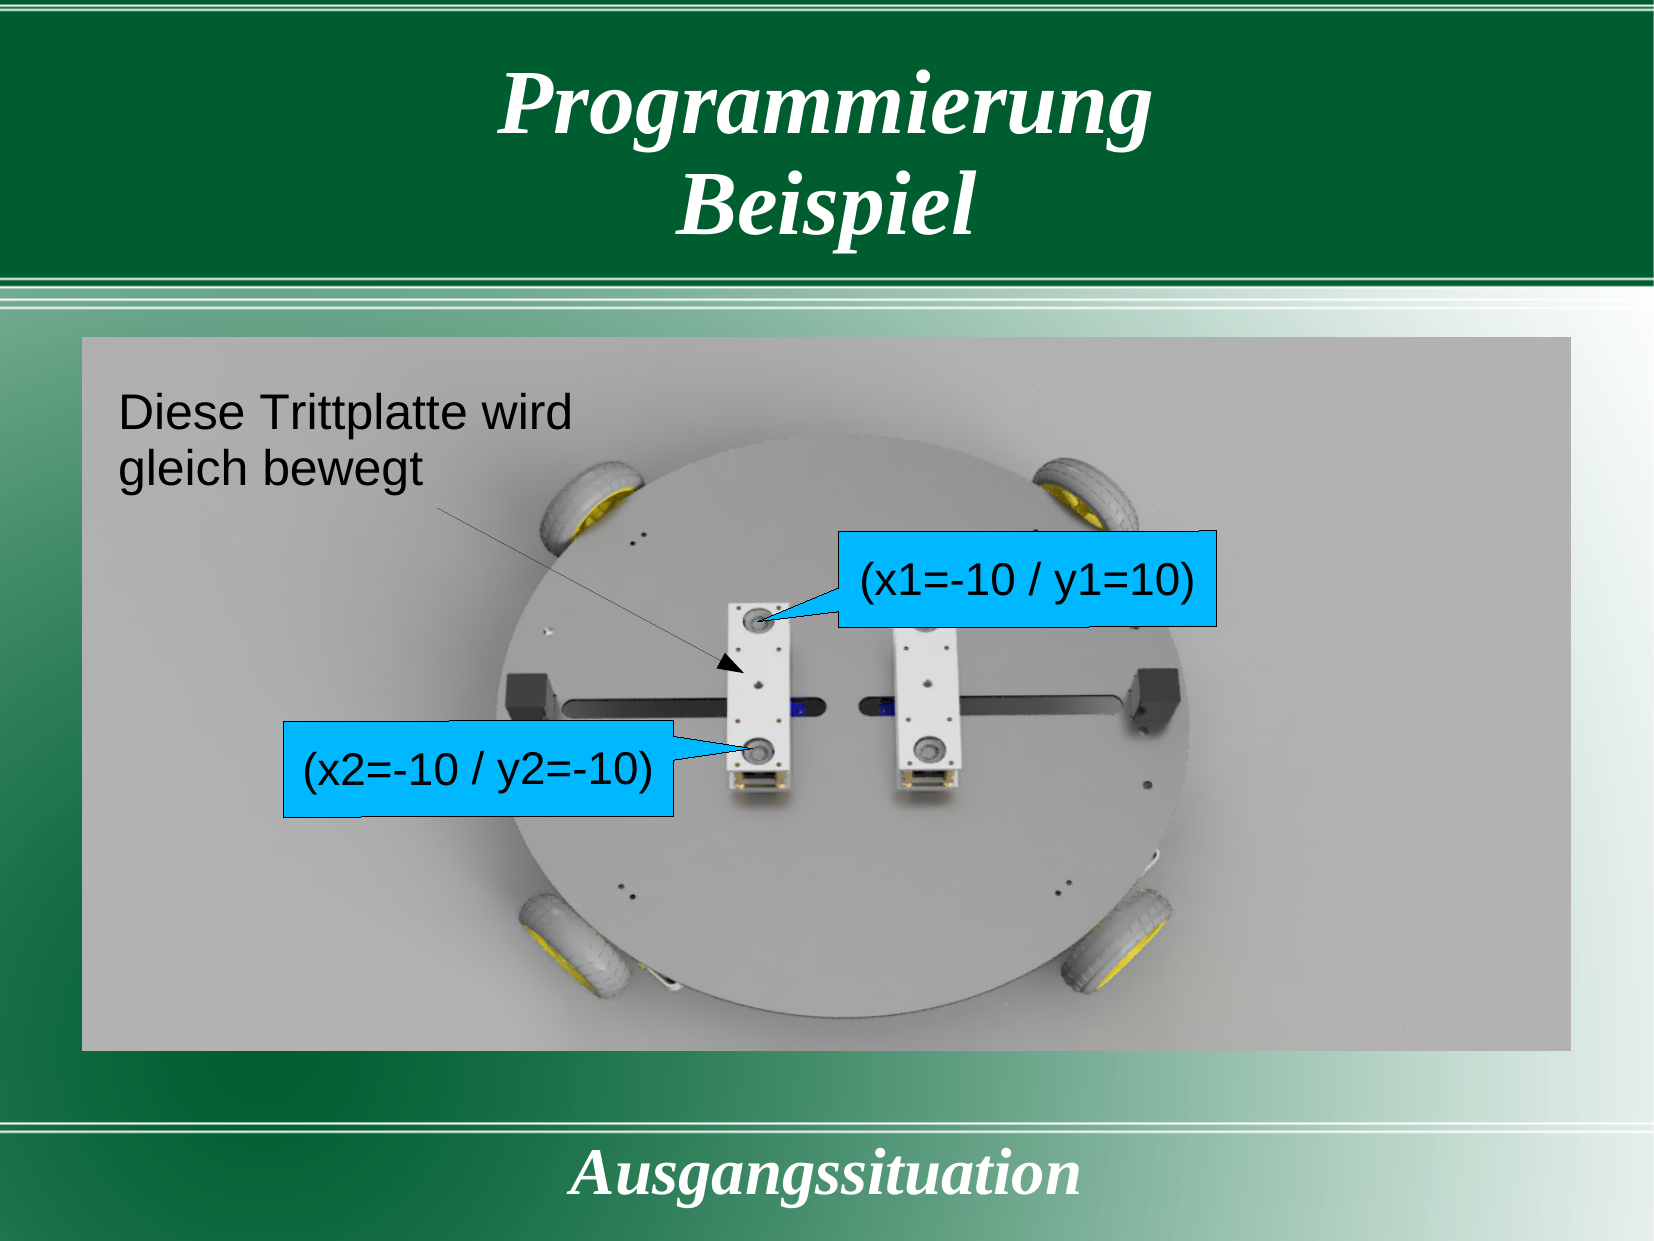

# Programmierung Beispiel
Diese Trittplatte wird
gleich bewegt
(x1=-10 / y1=10)
(x2=-10 / y2=-10)
Ausgangssituation